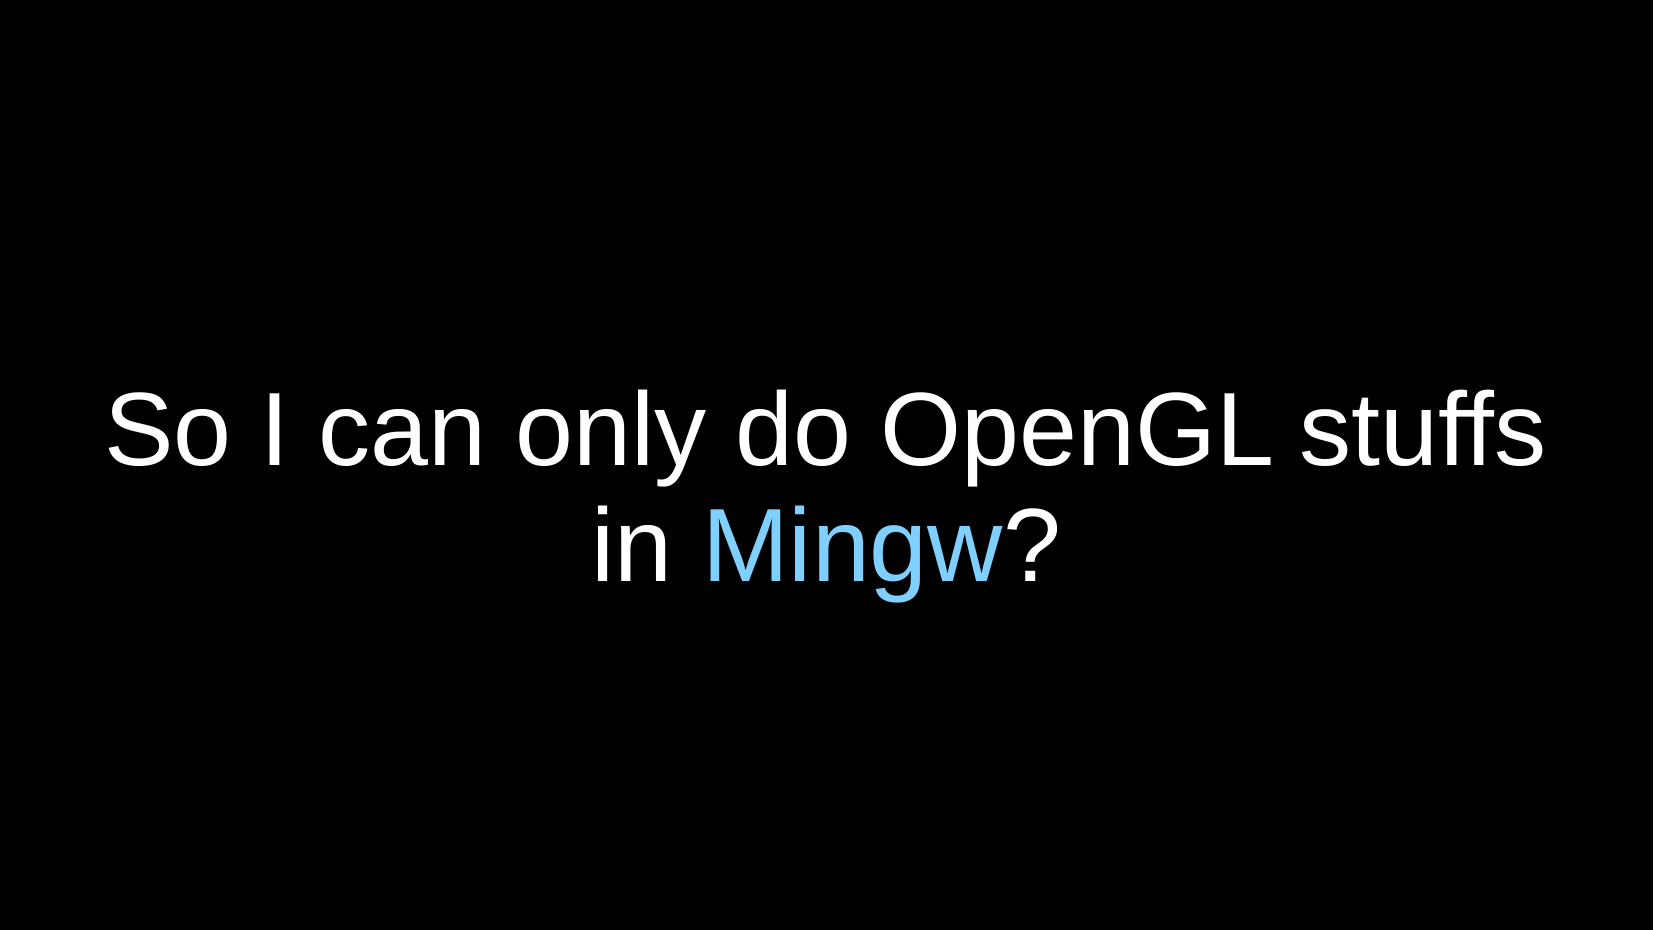

# So I can only do OpenGL stuffs in Mingw?